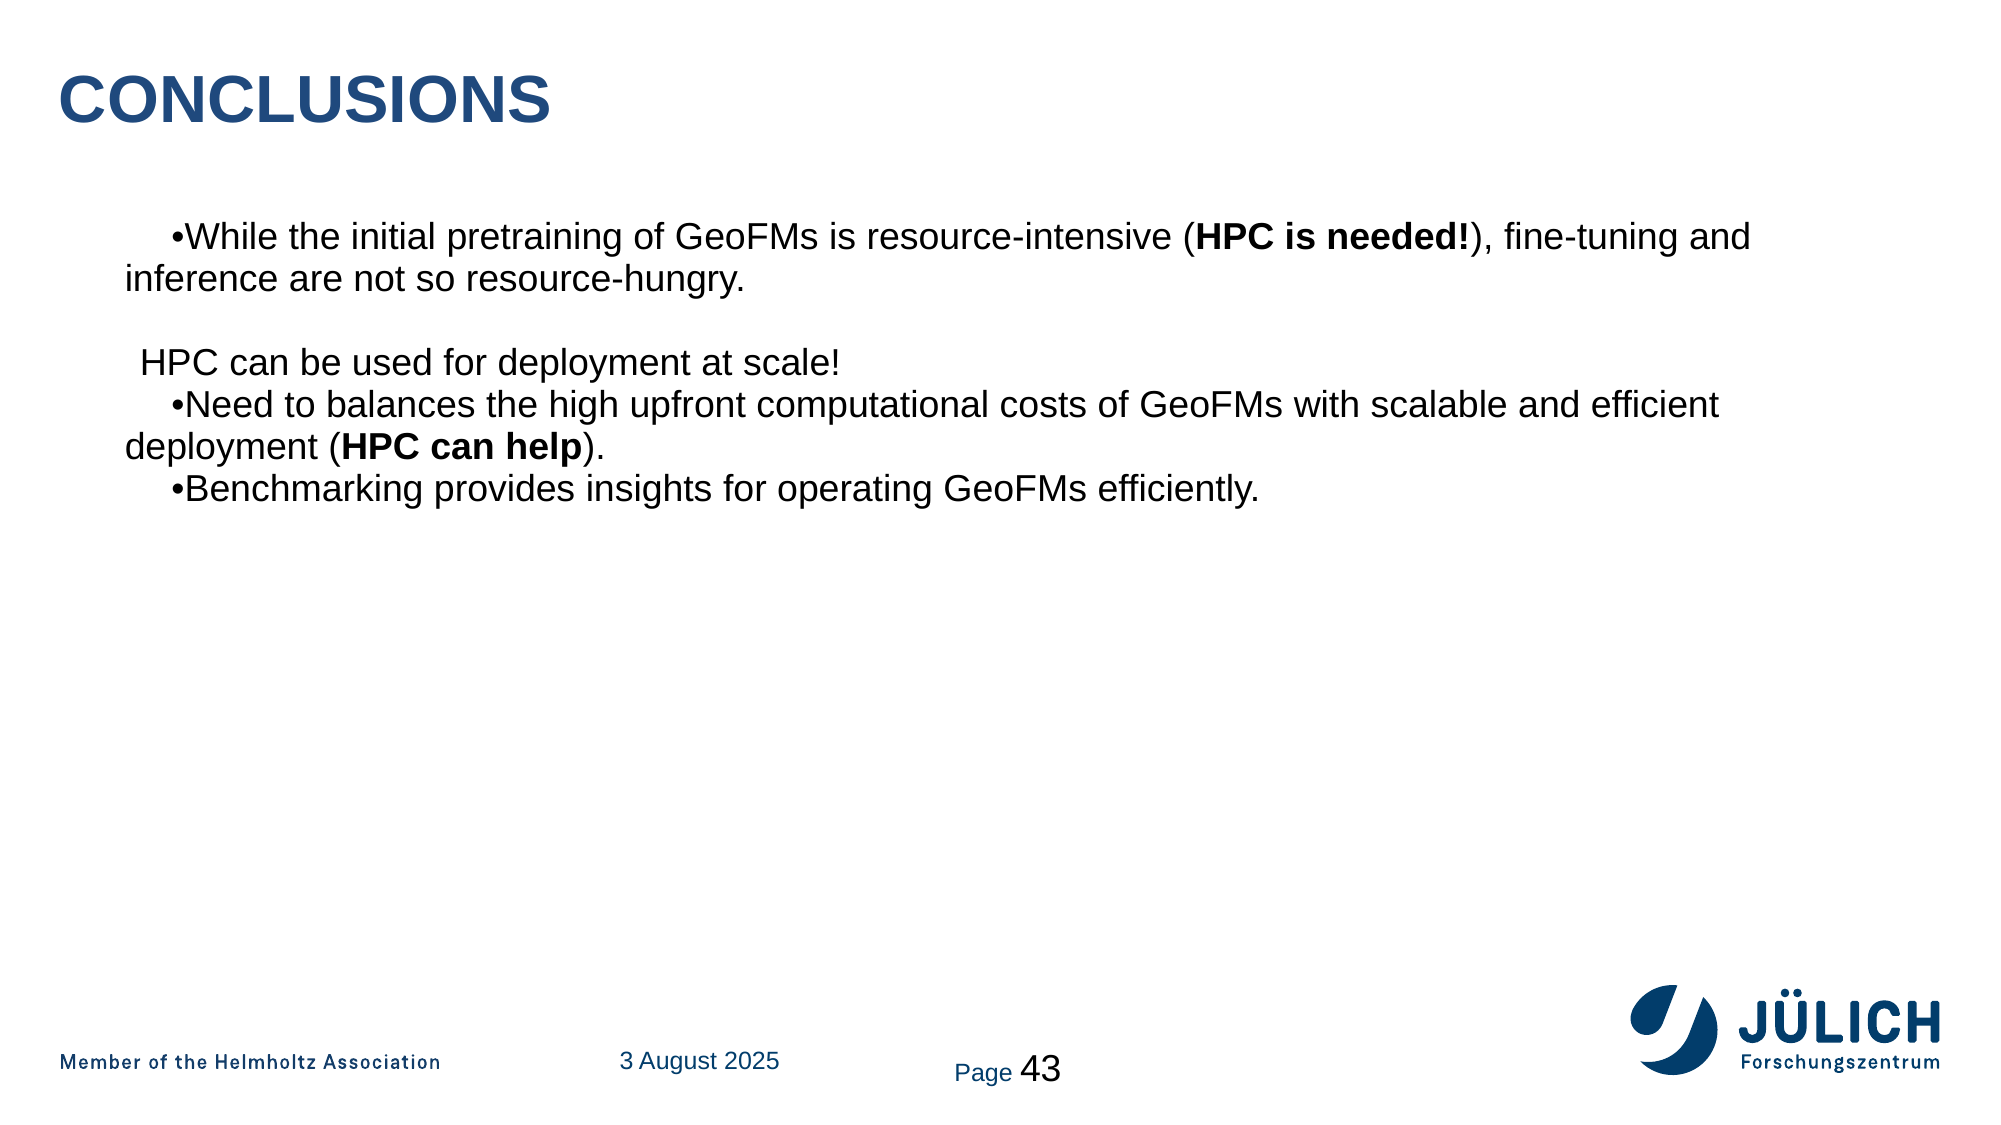

# Conclusions
While the initial pretraining of GeoFMs is resource-intensive (HPC is needed!), fine-tuning and inference are not so resource-hungry.
HPC can be used for deployment at scale!
Need to balances the high upfront computational costs of GeoFMs with scalable and efficient deployment (HPC can help).
Benchmarking provides insights for operating GeoFMs efficiently.
3 August 2025
Page